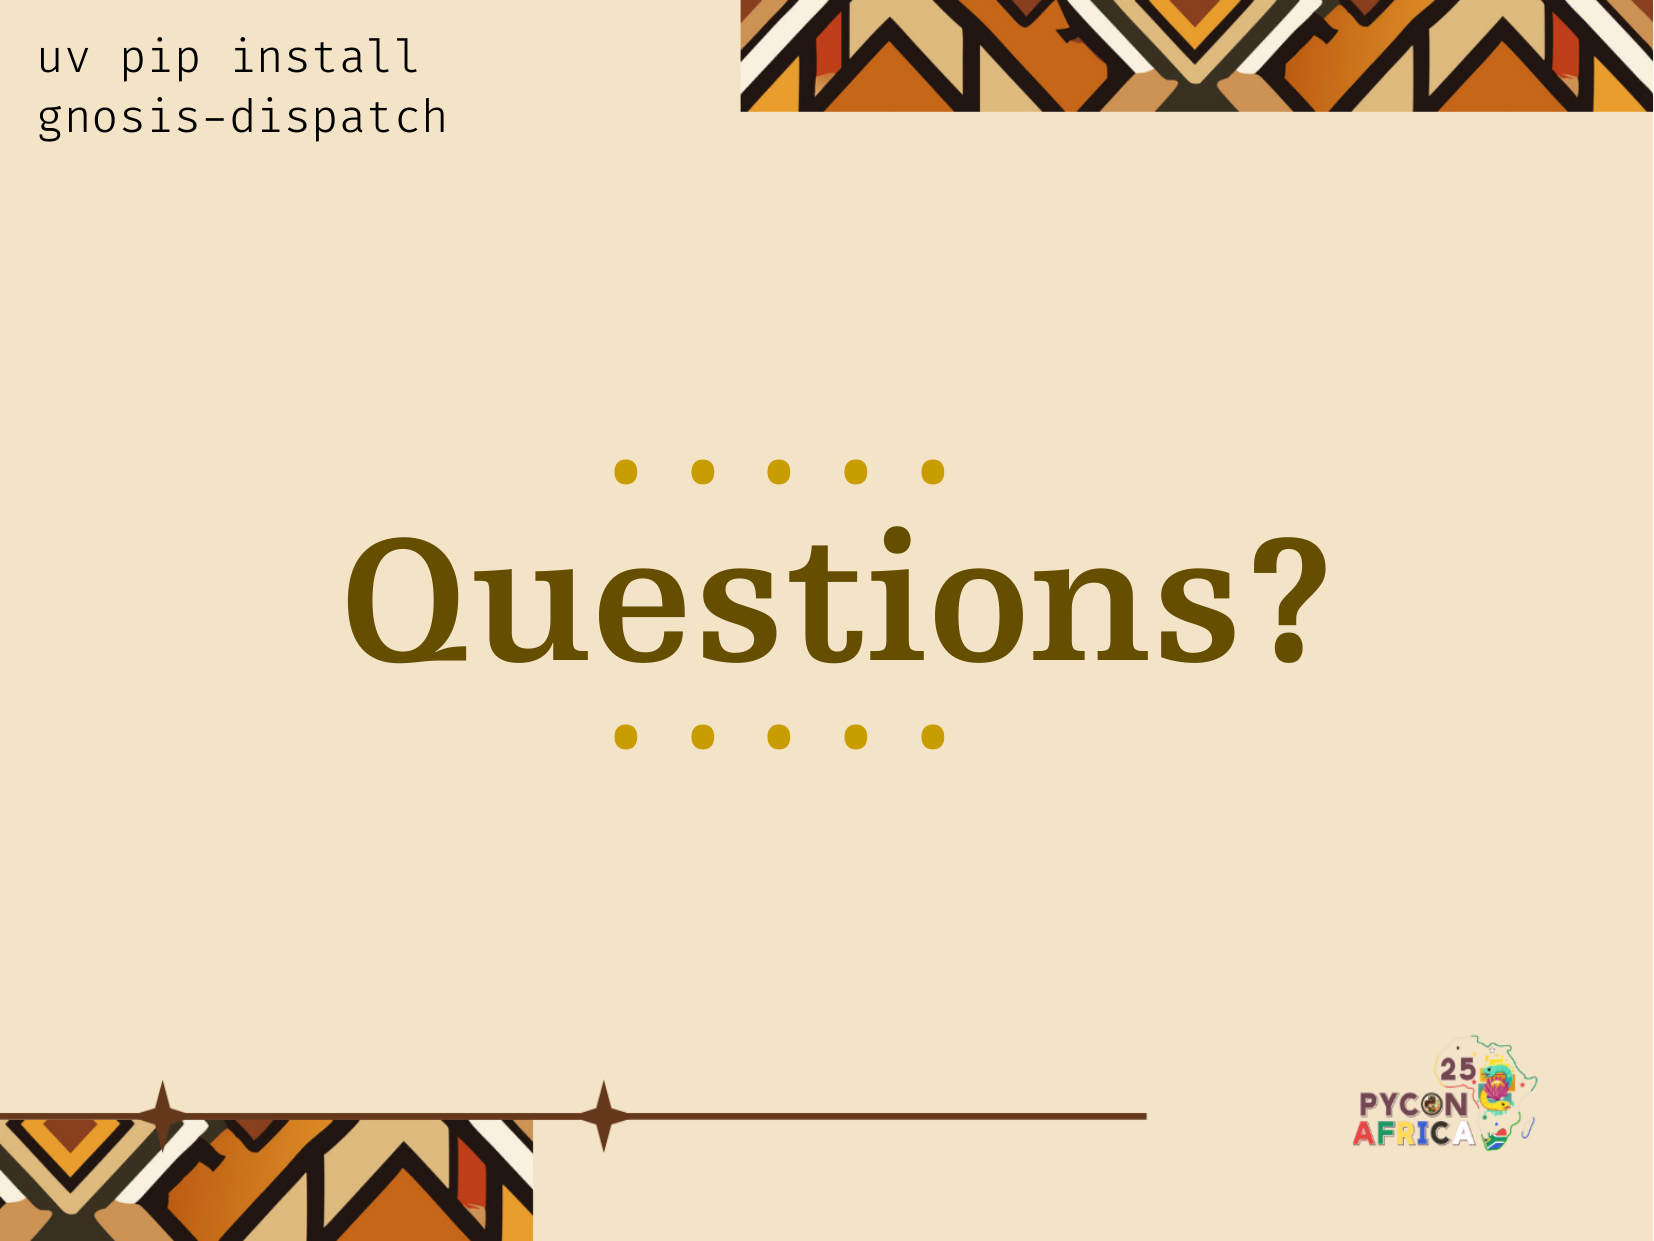

uv pip install gnosis-dispatch
. . . . .
Questions?
. . . . .